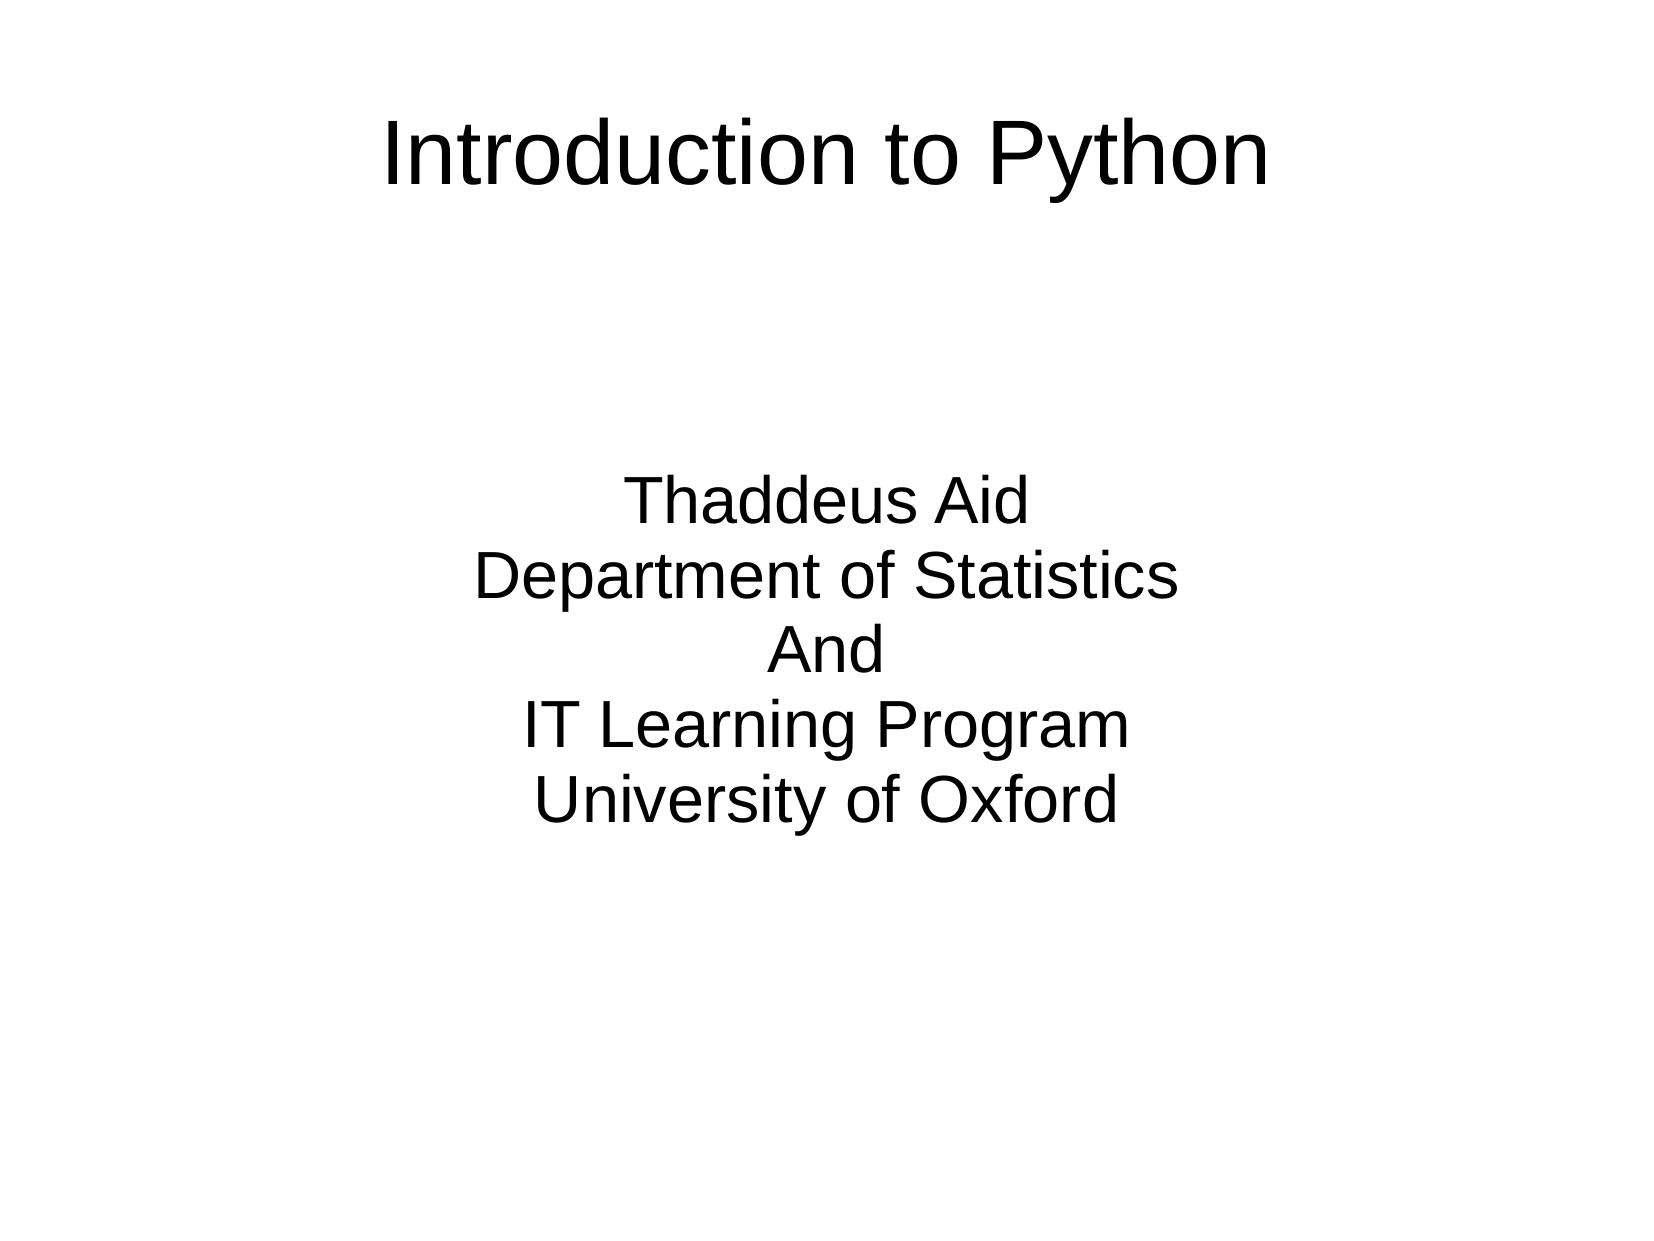

# Introduction to Python
Thaddeus Aid
Department of Statistics
And
IT Learning Program
University of Oxford